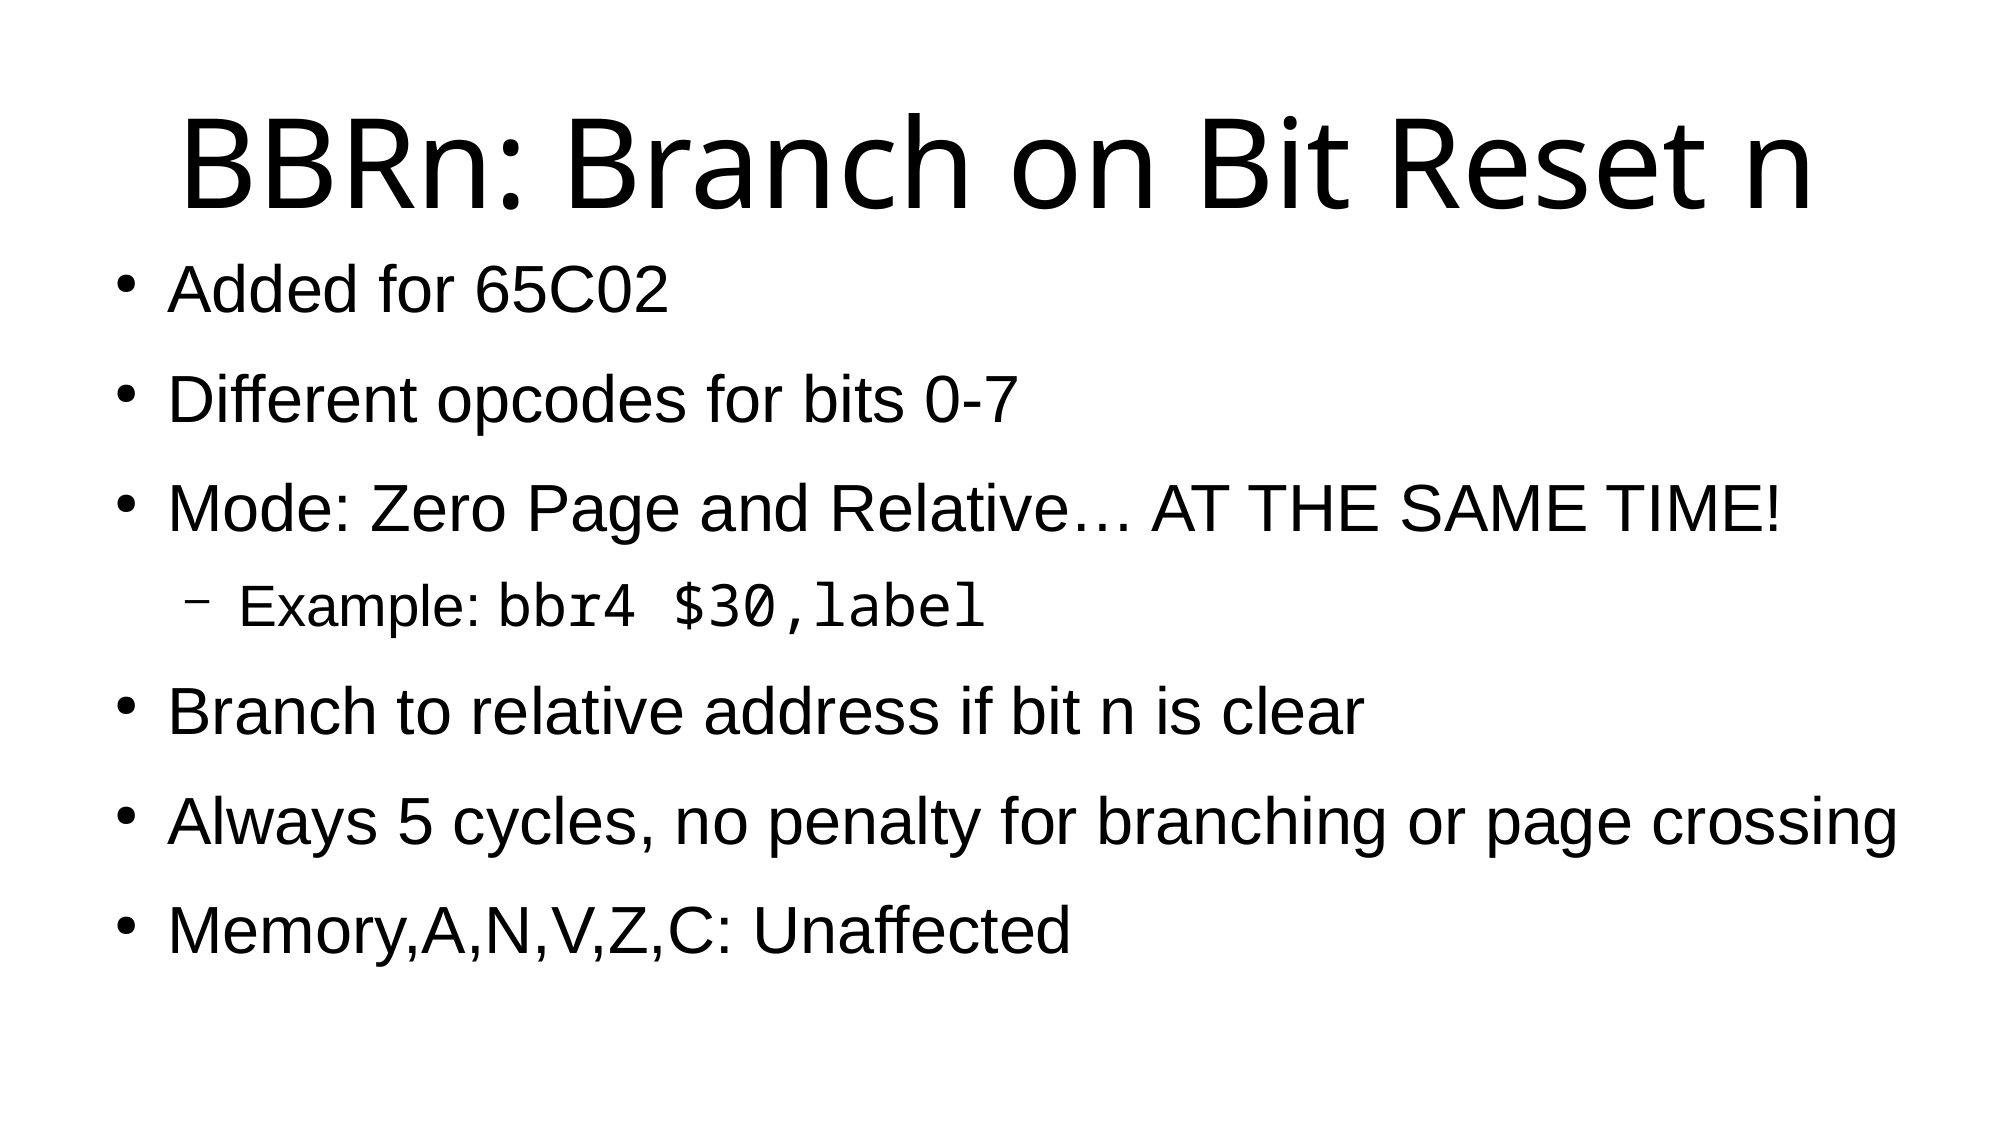

BBRn: Branch on Bit Reset n
# Added for 65C02
Different opcodes for bits 0-7
Mode: Zero Page and Relative… AT THE SAME TIME!
Example: bbr4 $30,label
Branch to relative address if bit n is clear
Always 5 cycles, no penalty for branching or page crossing
Memory,A,N,V,Z,C: Unaffected